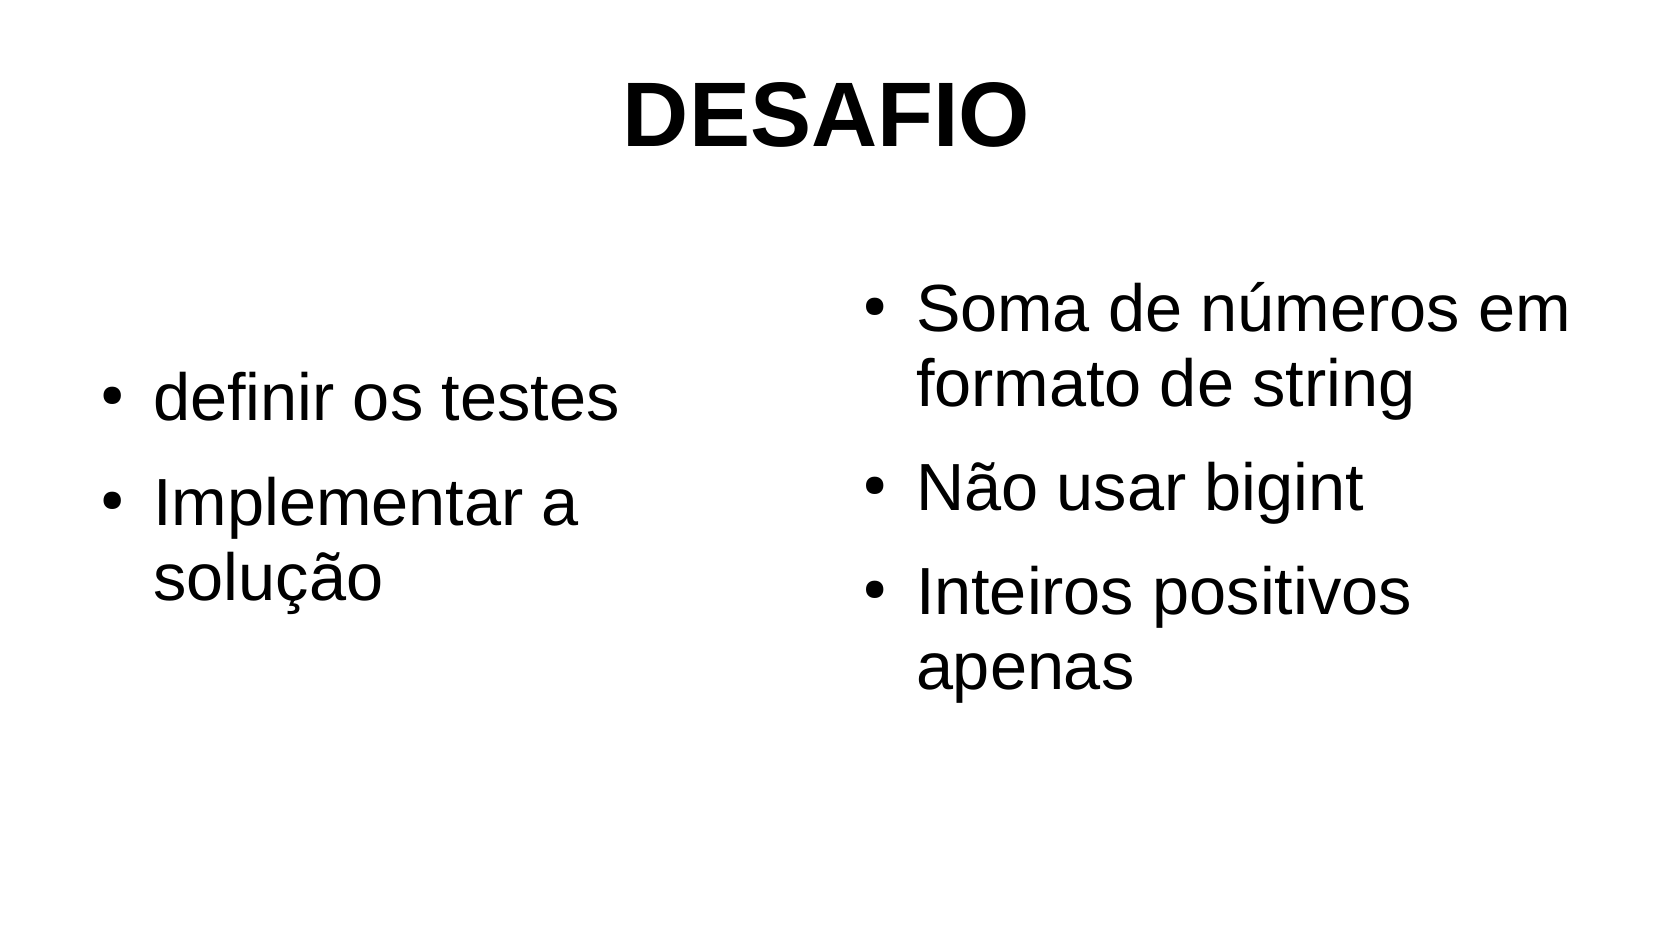

# DESAFIO
definir os testes
Implementar a solução
Soma de números em formato de string
Não usar bigint
Inteiros positivos apenas